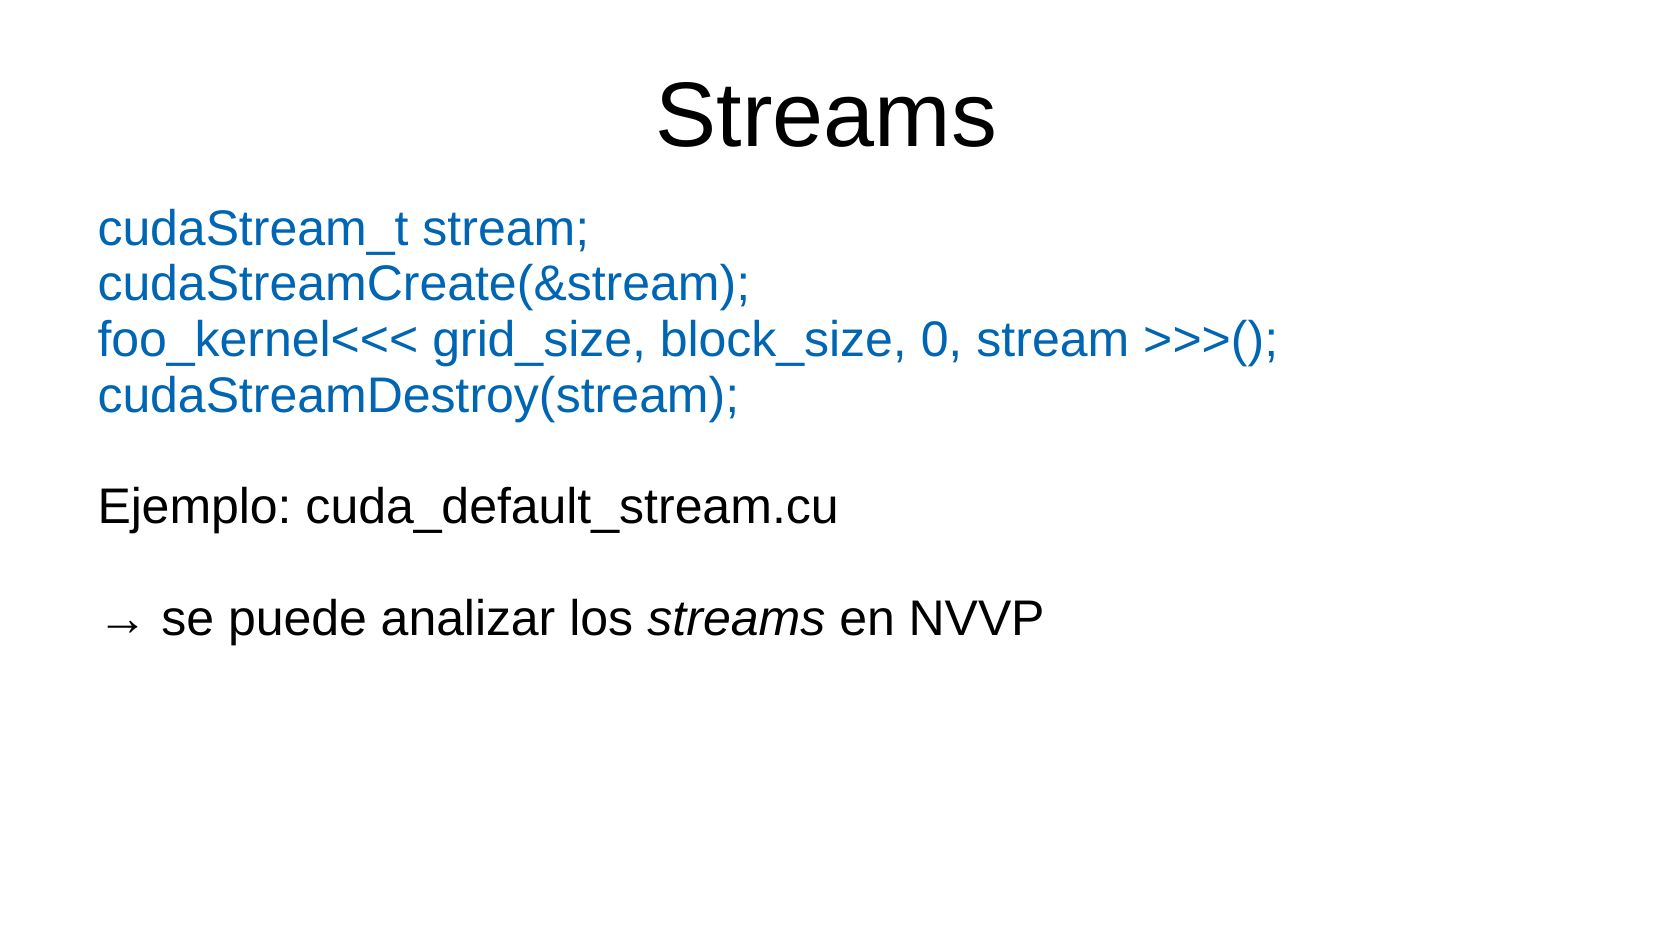

# Streams
cudaStream_t stream;
cudaStreamCreate(&stream);
foo_kernel<<< grid_size, block_size, 0, stream >>>();
cudaStreamDestroy(stream);
Ejemplo: cuda_default_stream.cu
→ se puede analizar los streams en NVVP